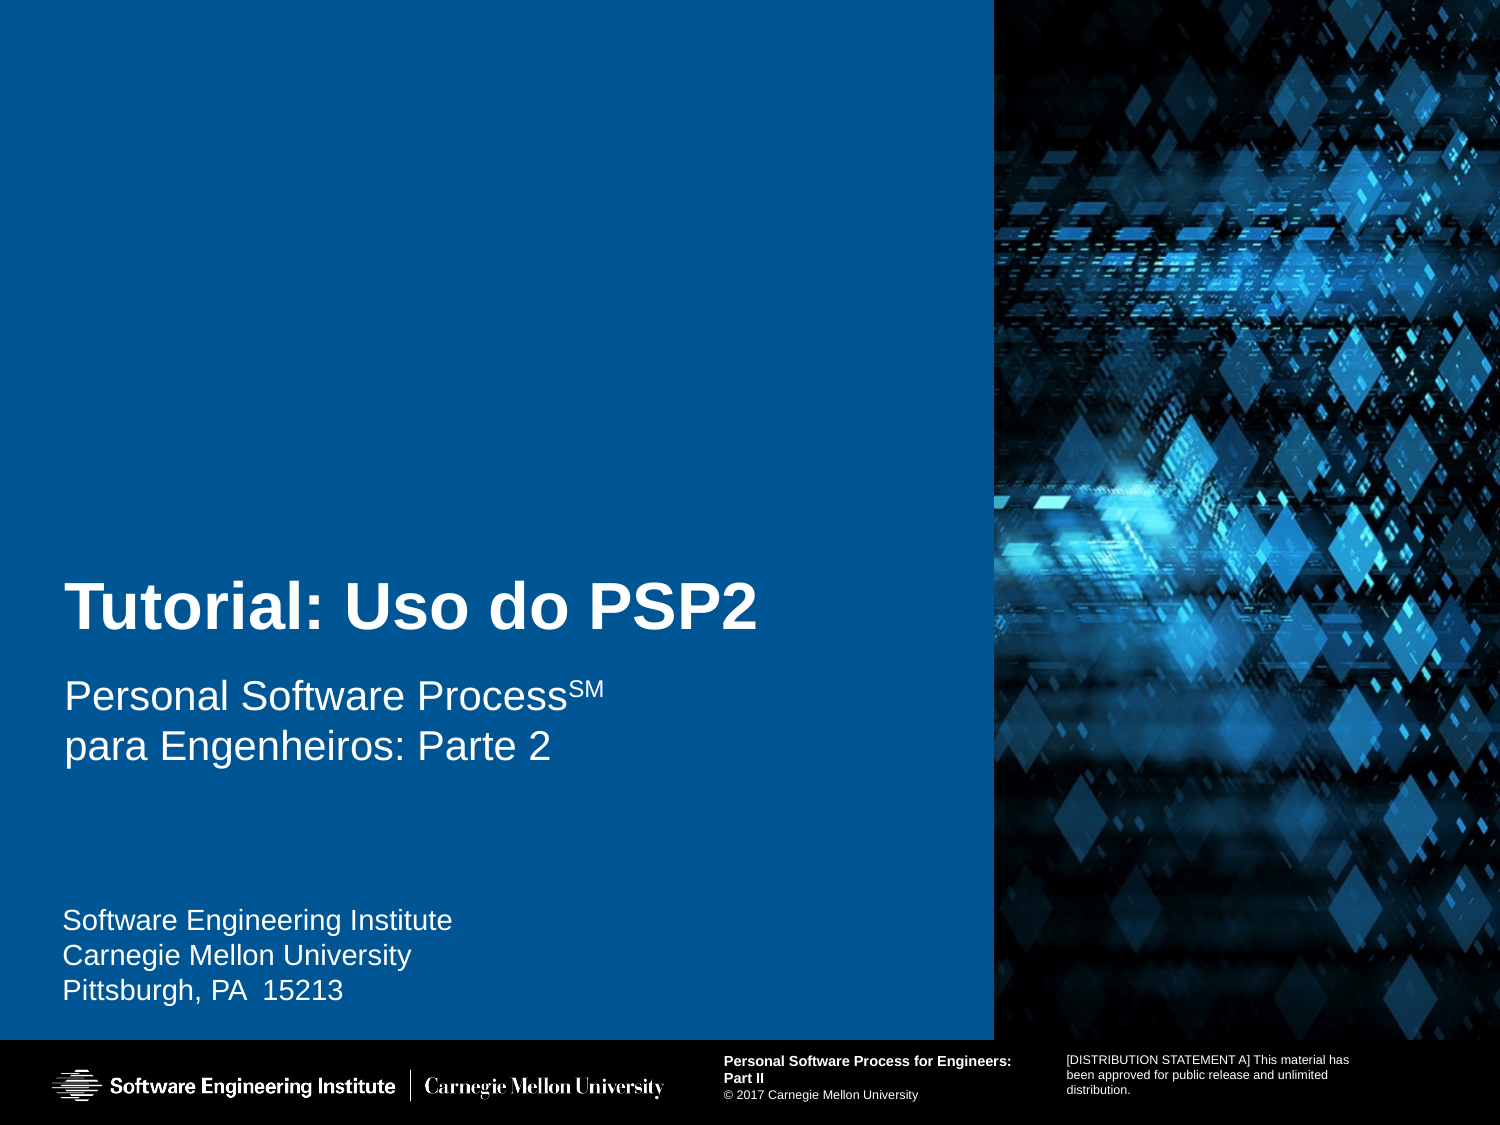

# Tutorial: Uso do PSP2
Personal Software ProcessSM
para Engenheiros: Parte 2